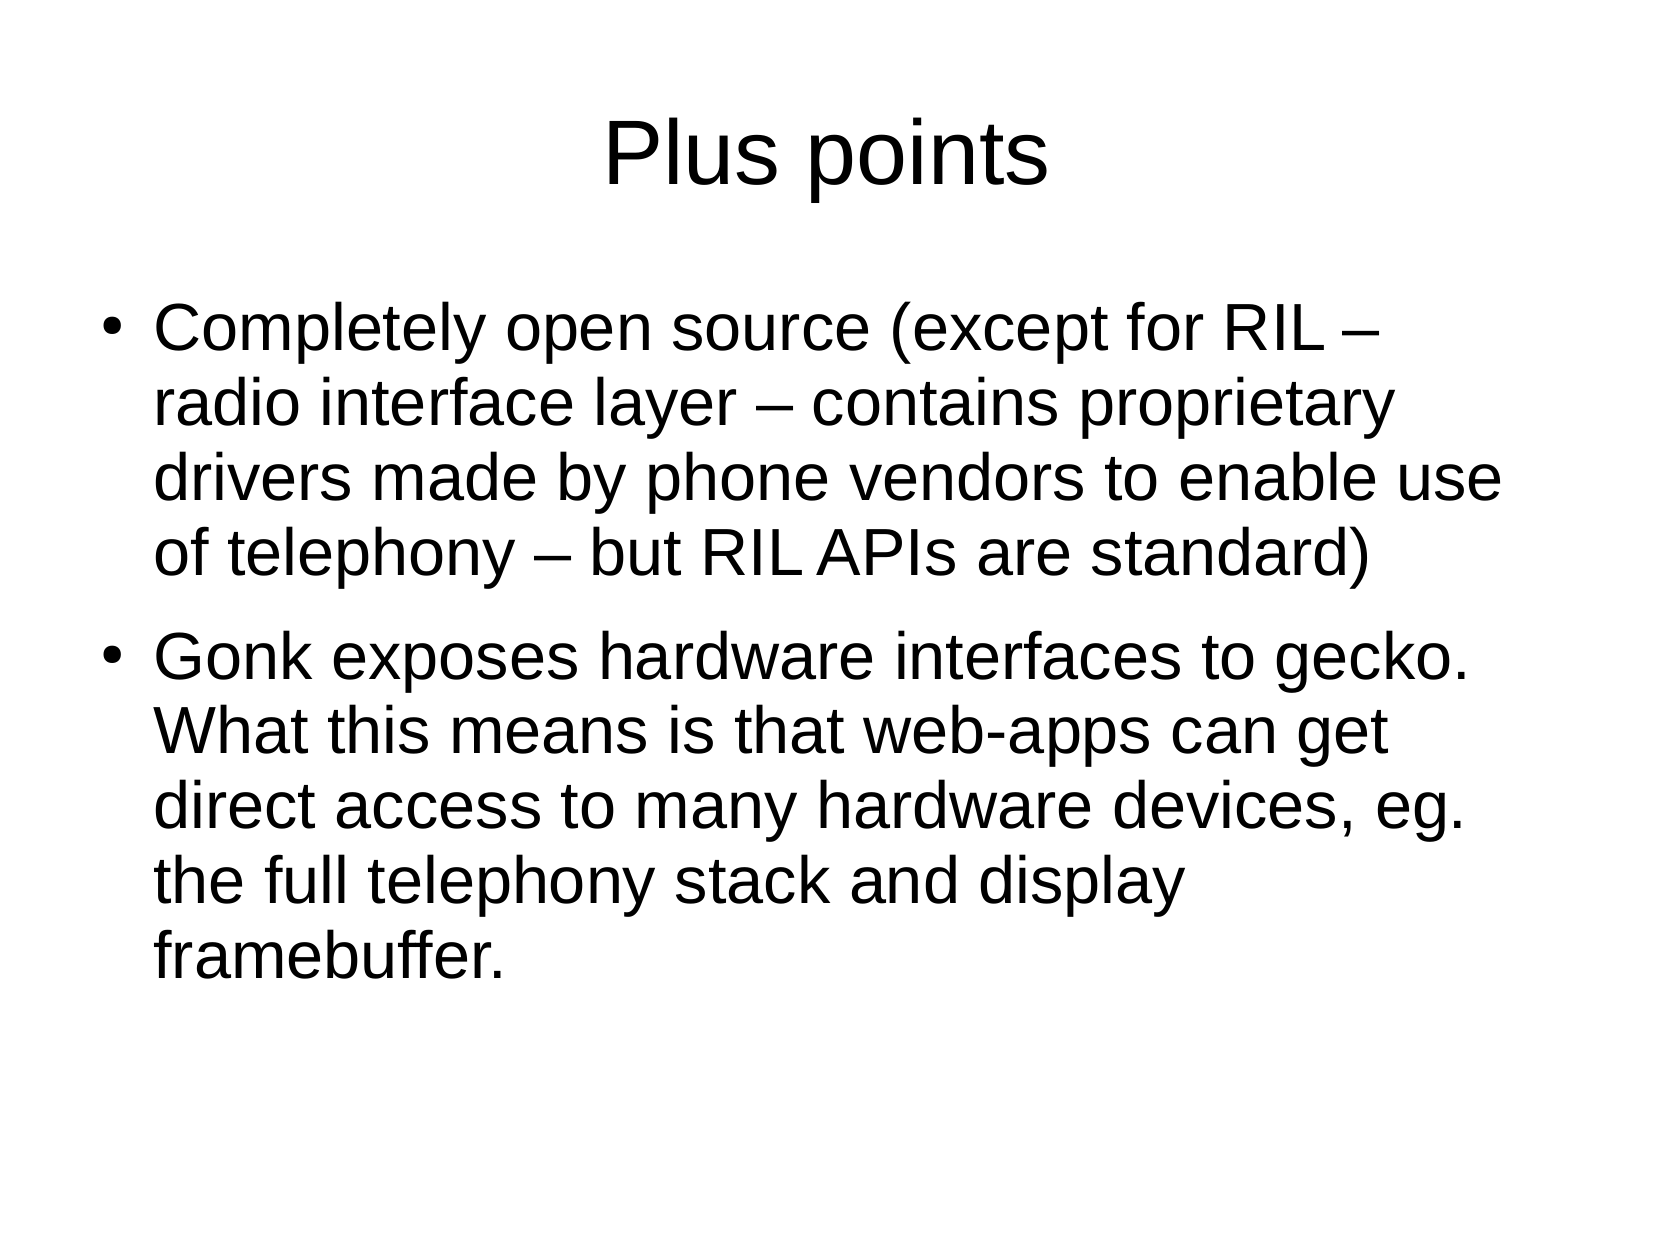

# Plus points
Completely open source (except for RIL – radio interface layer – contains proprietary drivers made by phone vendors to enable use of telephony – but RIL APIs are standard)
Gonk exposes hardware interfaces to gecko. What this means is that web-apps can get direct access to many hardware devices, eg. the full telephony stack and display framebuffer.